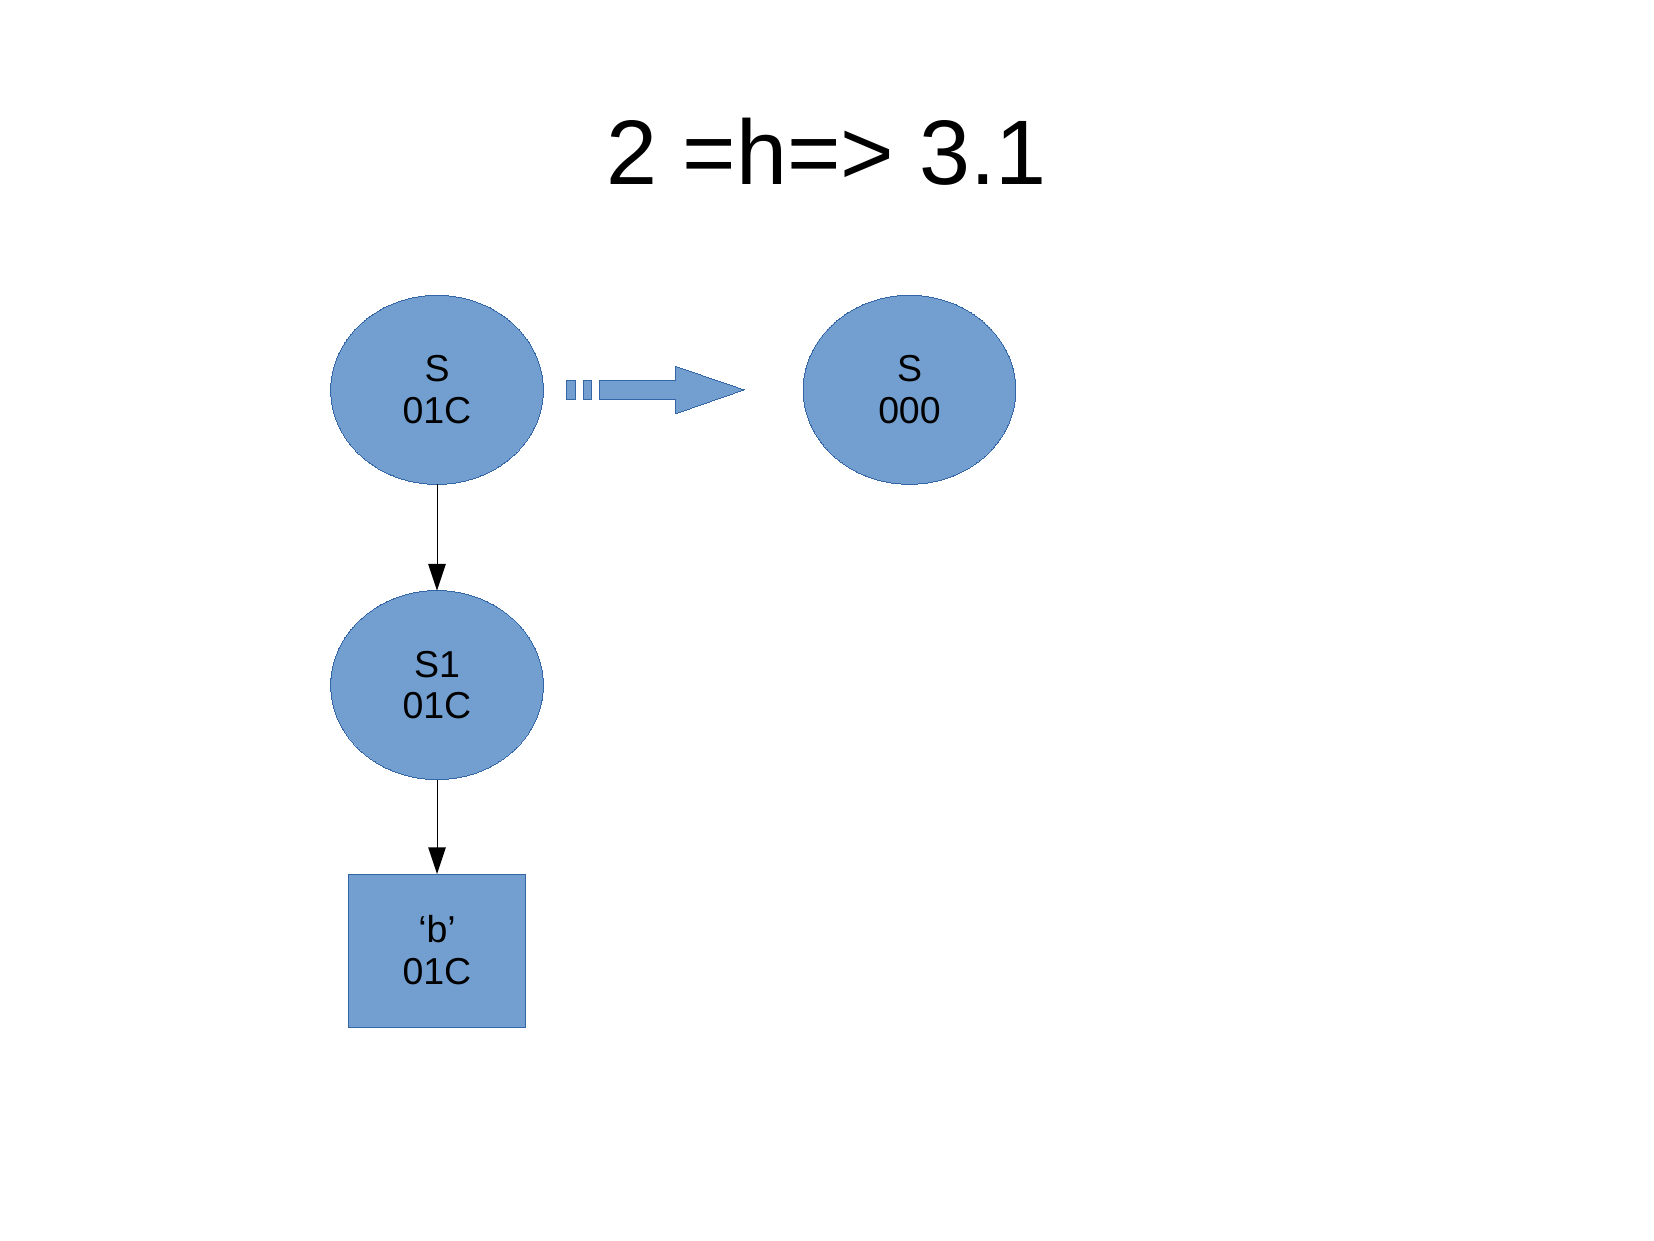

# 2 =h=> 3.1
S
000
S
01C
S1
01C
‘b’
01C